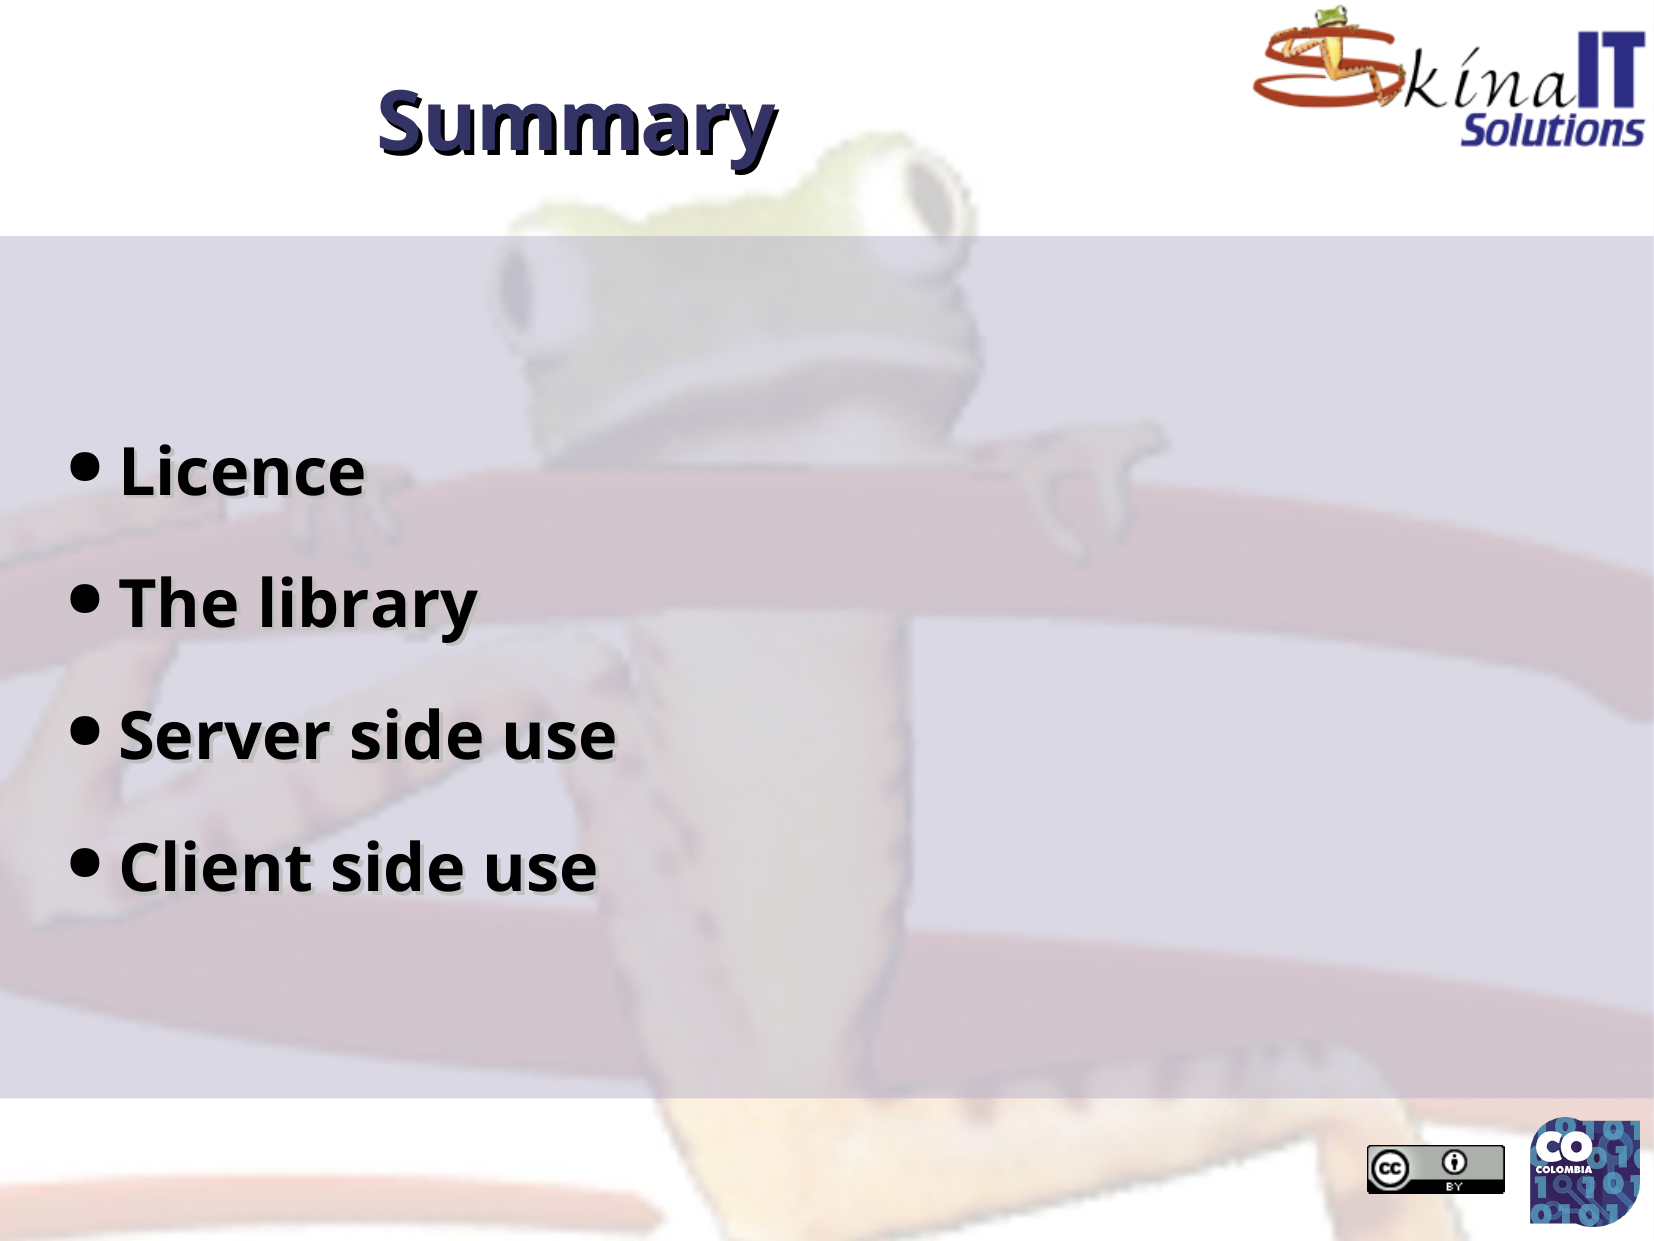

# Summary
Licence
The library
Server side use
Client side use